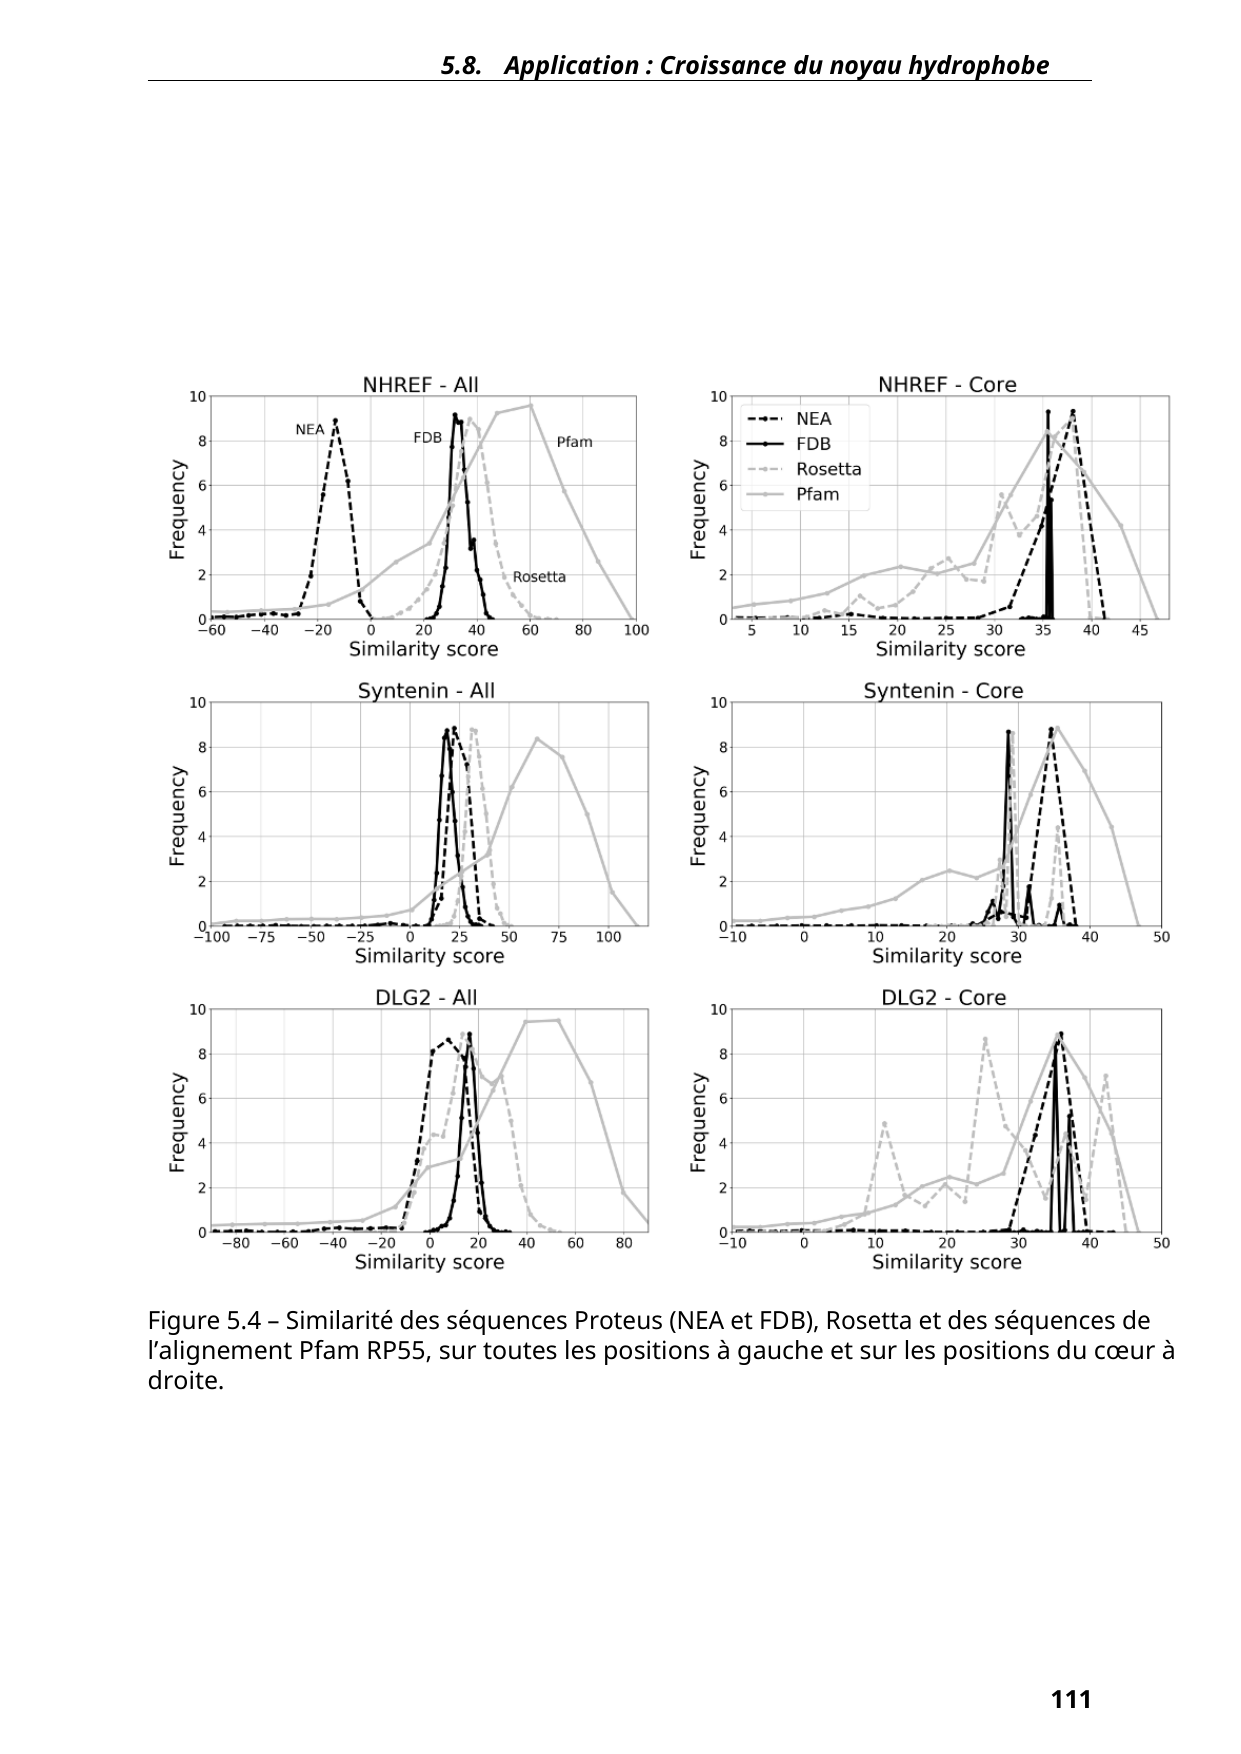

5.8.
Application : Croissance du noyau hydrophobe
Figure 5.4 – Similarité des séquences Proteus (NEA et FDB), Rosetta et des séquences de
l’alignement Pfam RP55, sur toutes les positions à gauche et sur les positions du cœur à
droite.
111